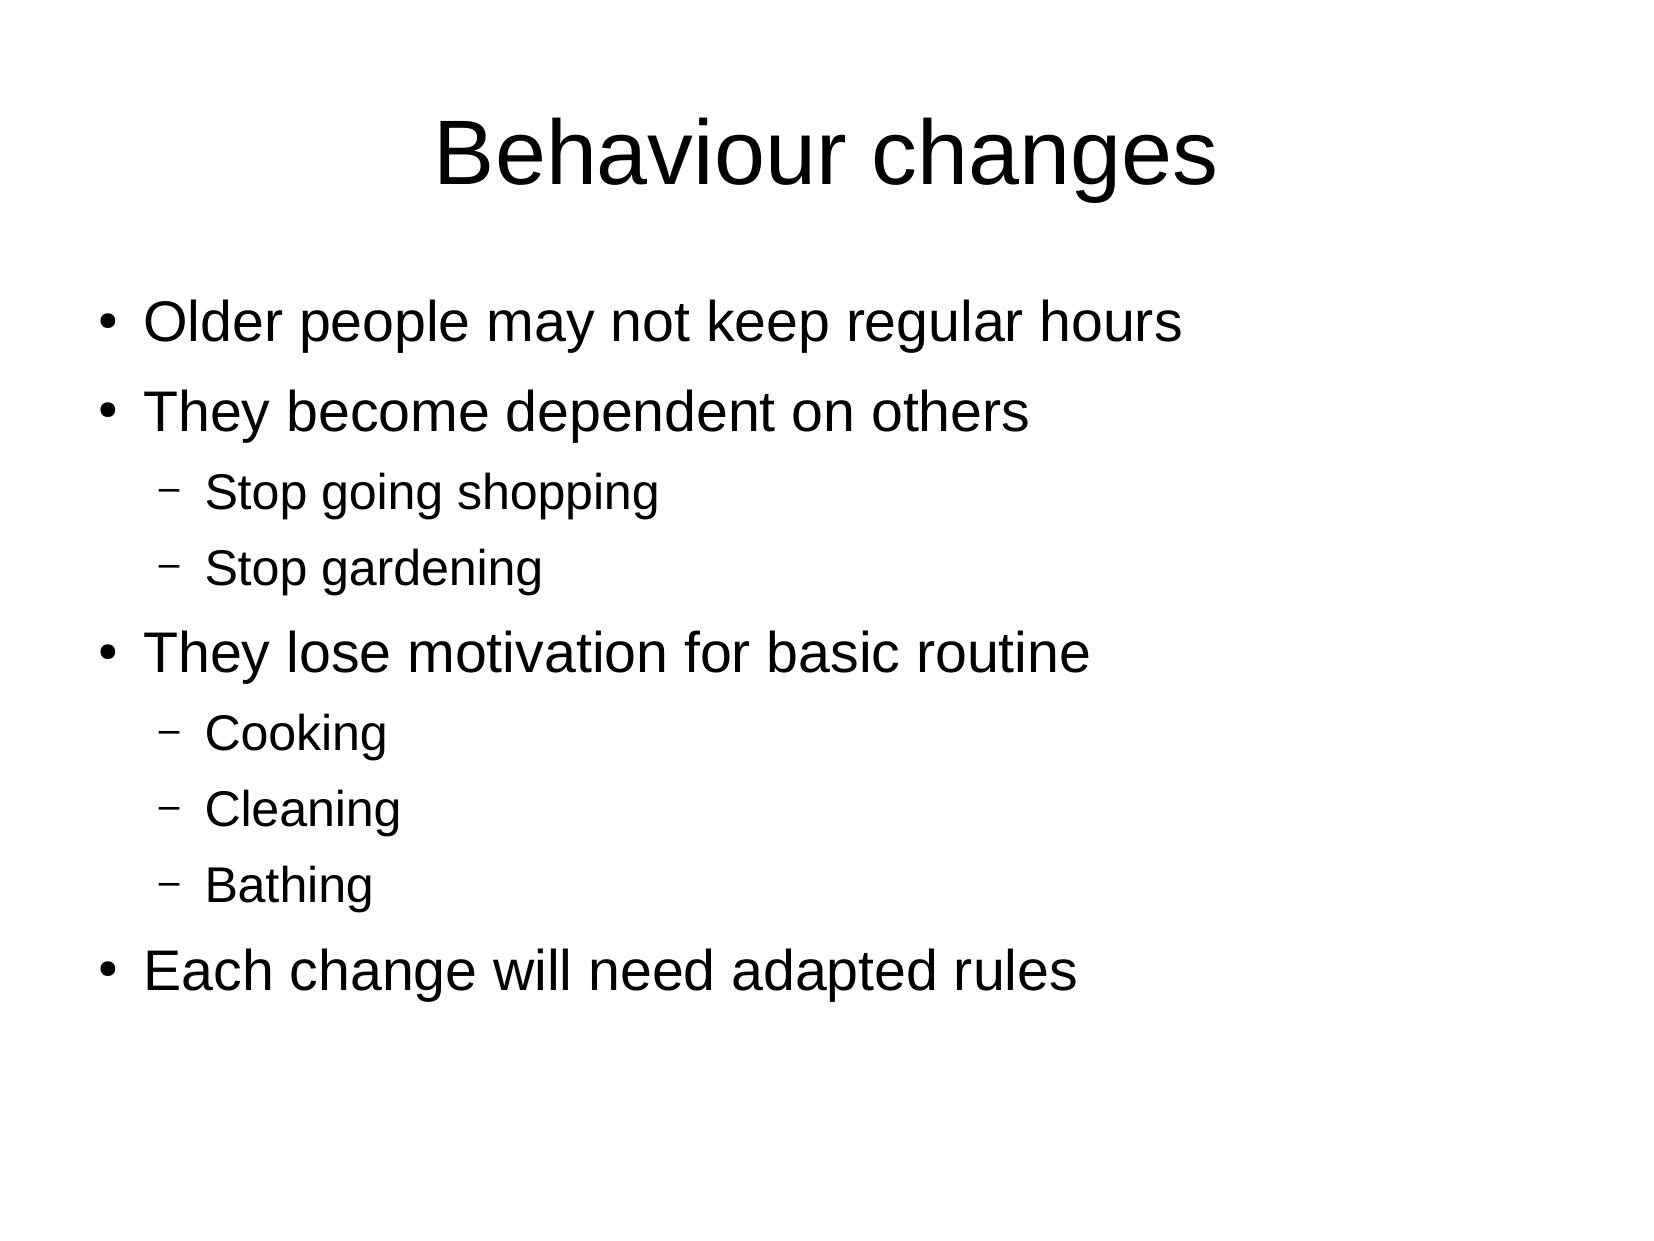

# Behaviour changes
Older people may not keep regular hours
They become dependent on others
Stop going shopping
Stop gardening
They lose motivation for basic routine
Cooking
Cleaning
Bathing
Each change will need adapted rules